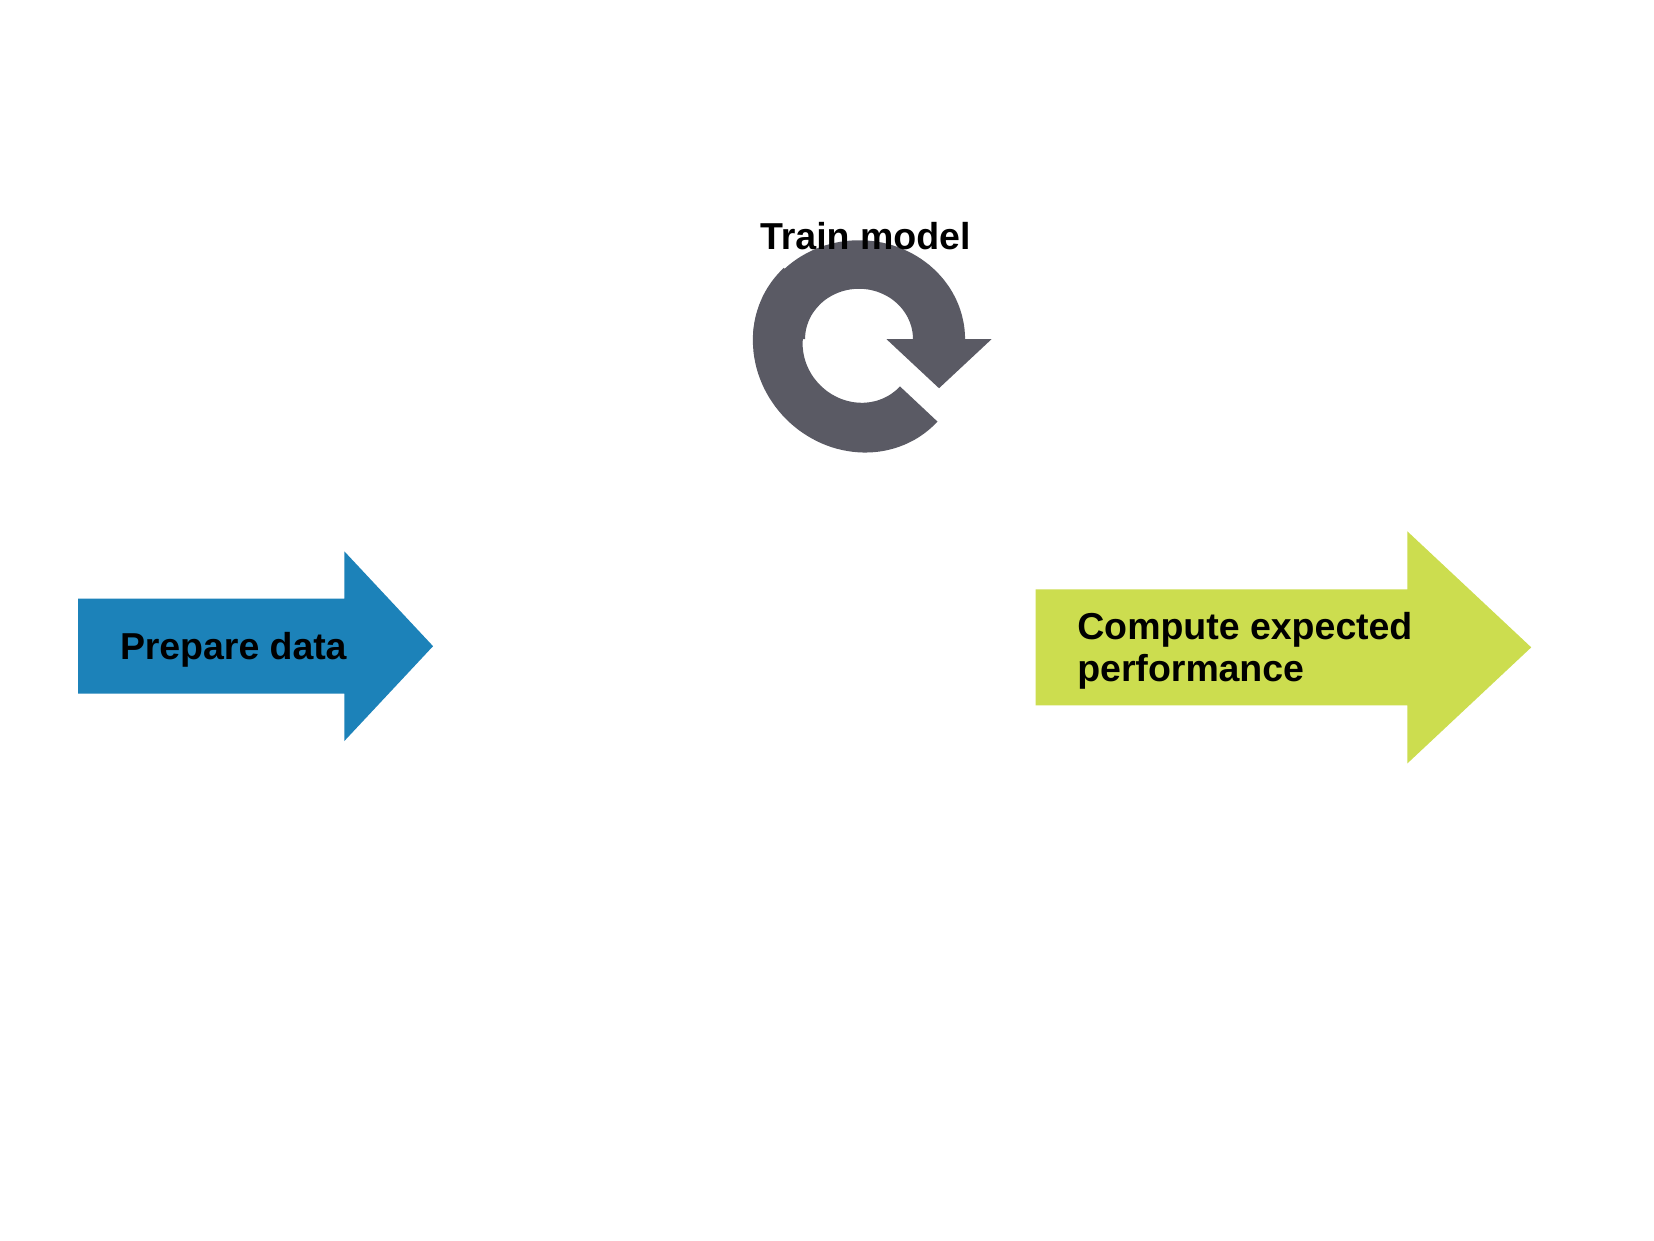

Train model
Prepare data
Compute expected
performance